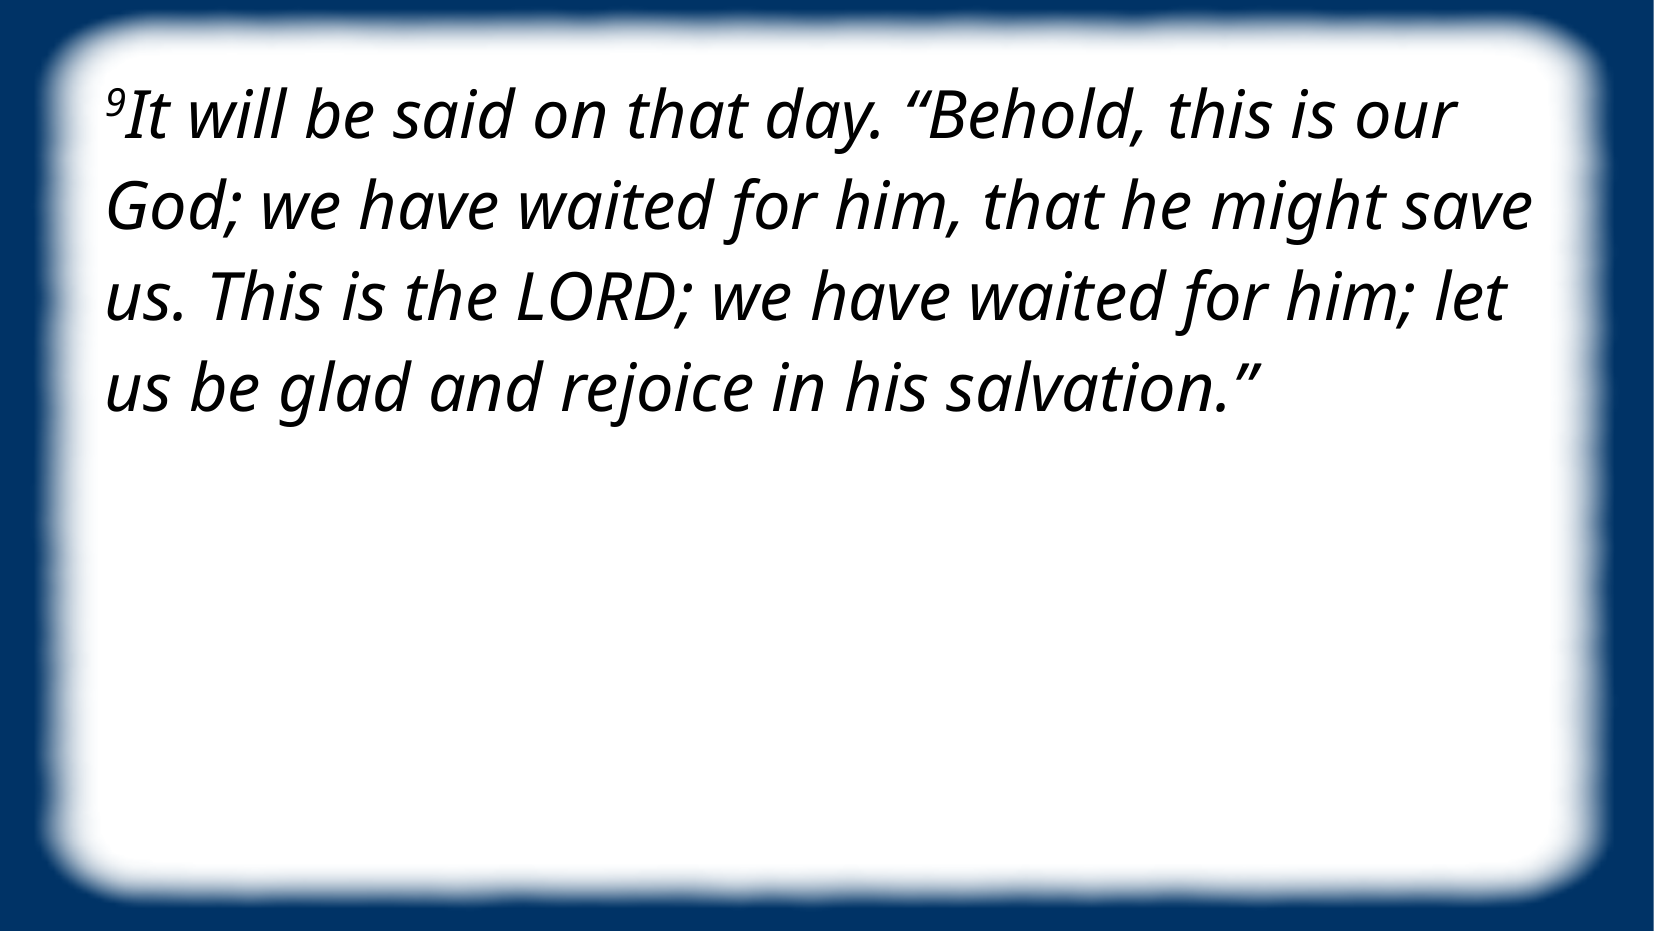

9It will be said on that day. “Behold, this is our God; we have waited for him, that he might save us. This is the LORD; we have waited for him; let us be glad and rejoice in his salvation.”